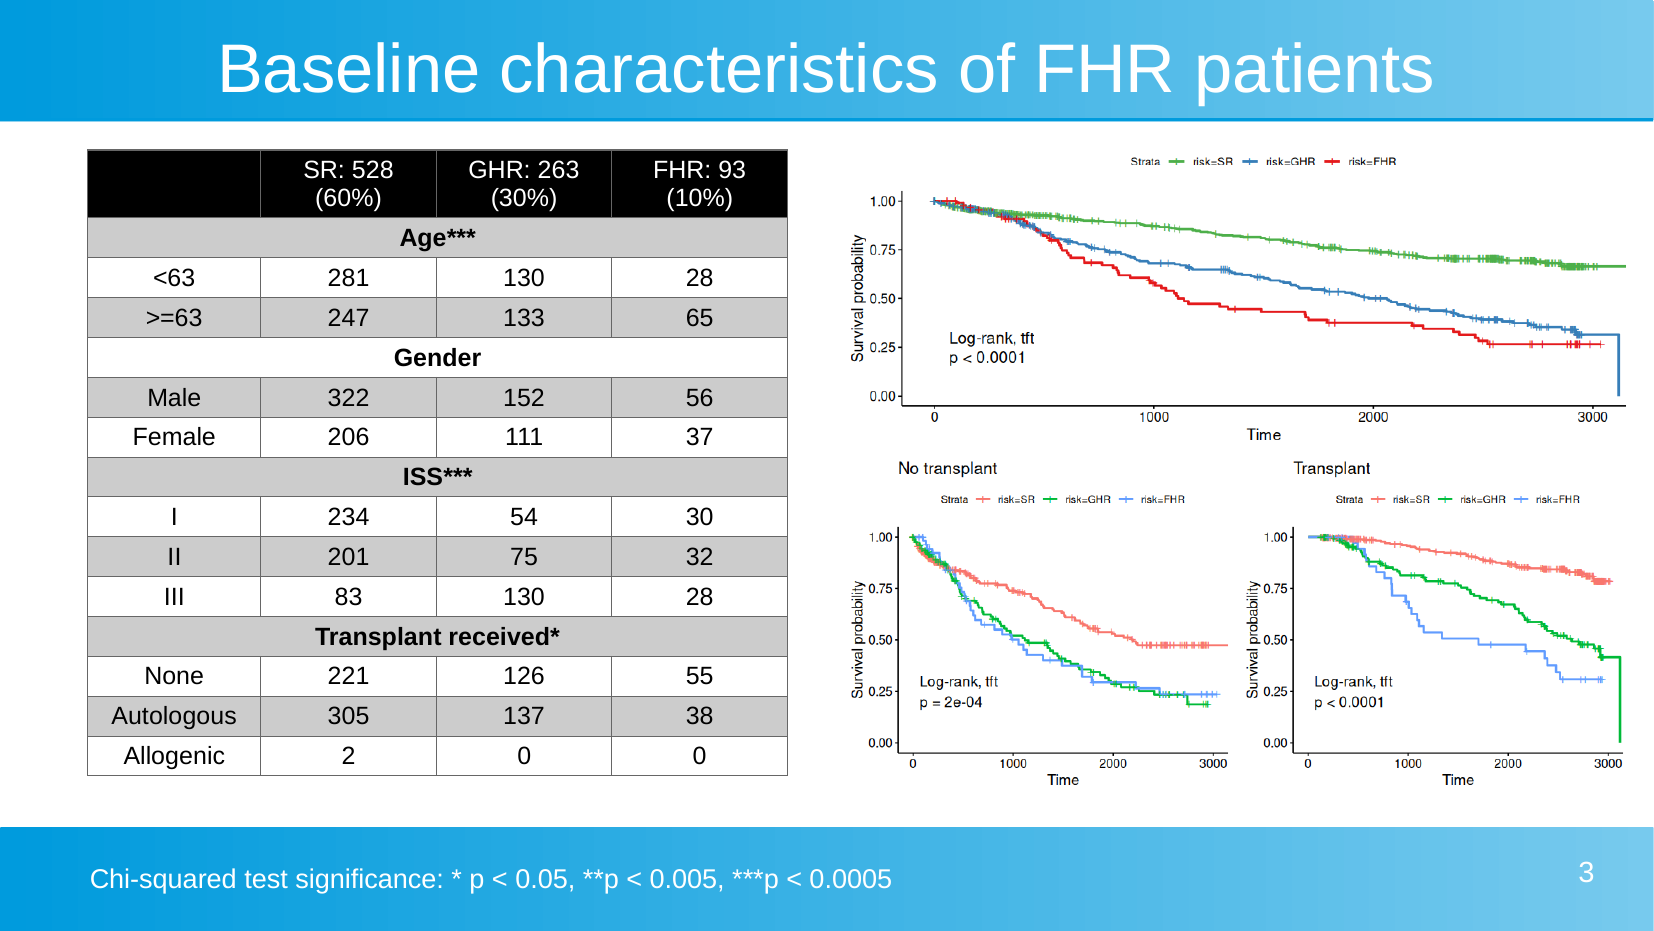

# Baseline characteristics of FHR patients
| | SR: 528 (60%) | GHR: 263 (30%) | FHR: 93 (10%) |
| --- | --- | --- | --- |
| Age\*\*\* | | | |
| <63 | 281 | 130 | 28 |
| >=63 | 247 | 133 | 65 |
| Gender | | | |
| Male | 322 | 152 | 56 |
| Female | 206 | 111 | 37 |
| ISS\*\*\* | | | |
| I | 234 | 54 | 30 |
| II | 201 | 75 | 32 |
| III | 83 | 130 | 28 |
| Transplant received\* | | | |
| None | 221 | 126 | 55 |
| Autologous | 305 | 137 | 38 |
| Allogenic | 2 | 0 | 0 |
3
Chi-squared test significance: * p < 0.05, **p < 0.005, ***p < 0.0005